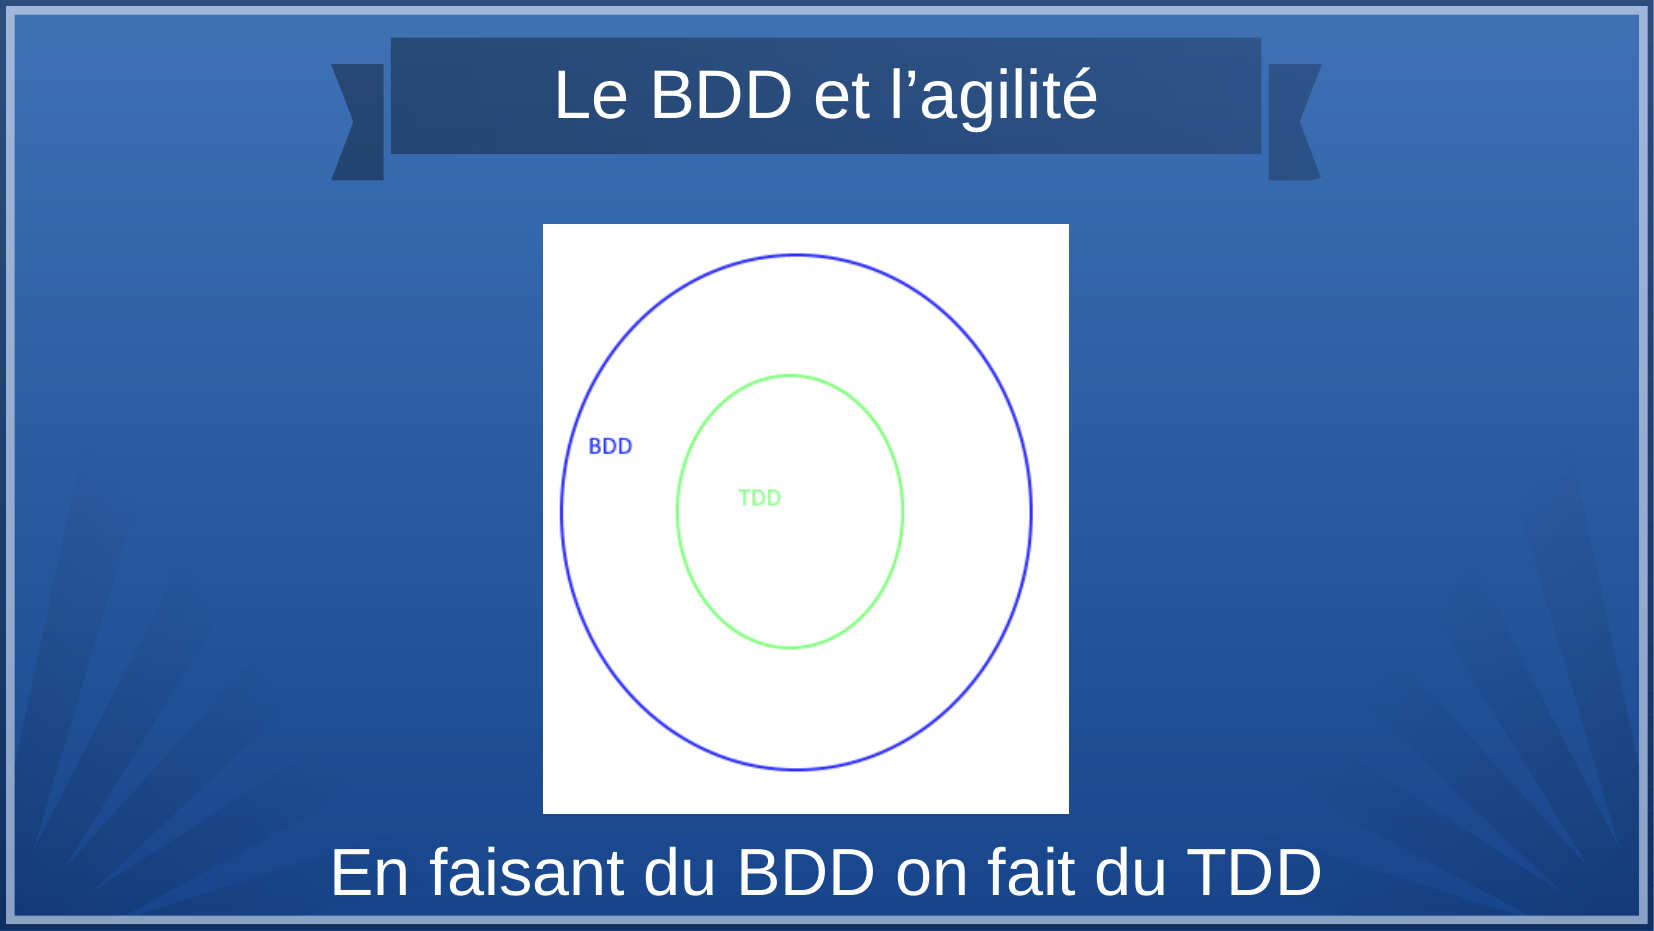

# Le BDD et l’agilité
En faisant du BDD on fait du TDD